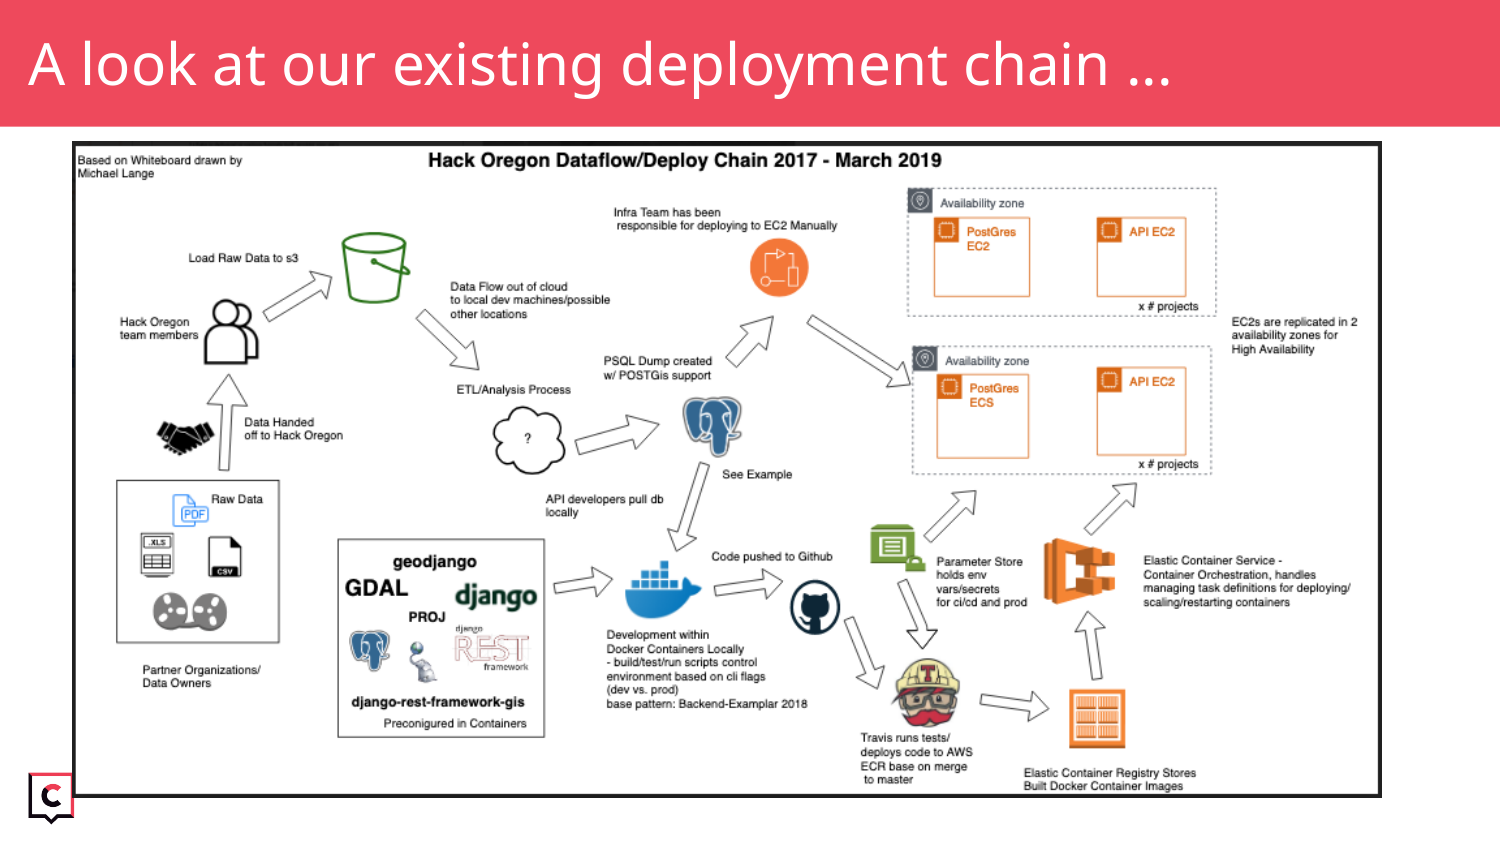

# A look at our existing deployment chain ...